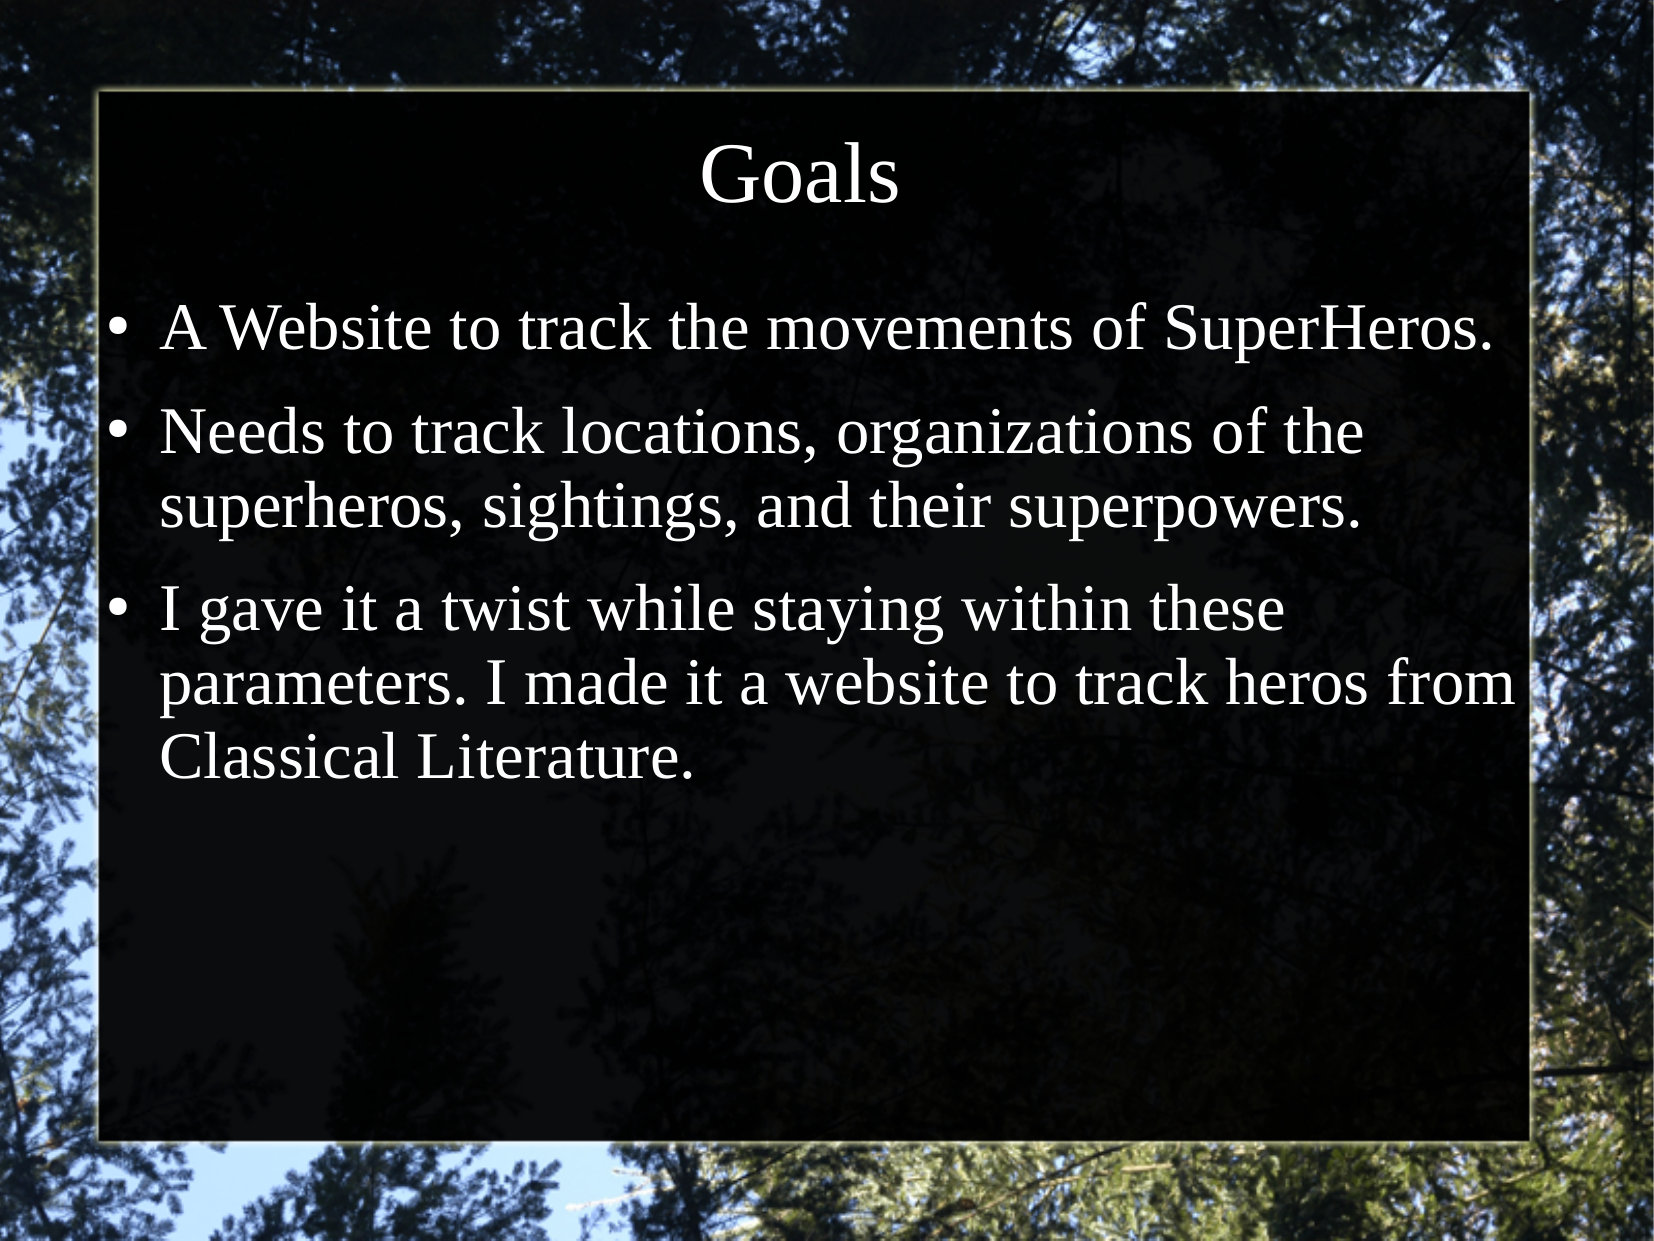

# Goals
A Website to track the movements of SuperHeros.
Needs to track locations, organizations of the superheros, sightings, and their superpowers.
I gave it a twist while staying within these parameters. I made it a website to track heros from Classical Literature.